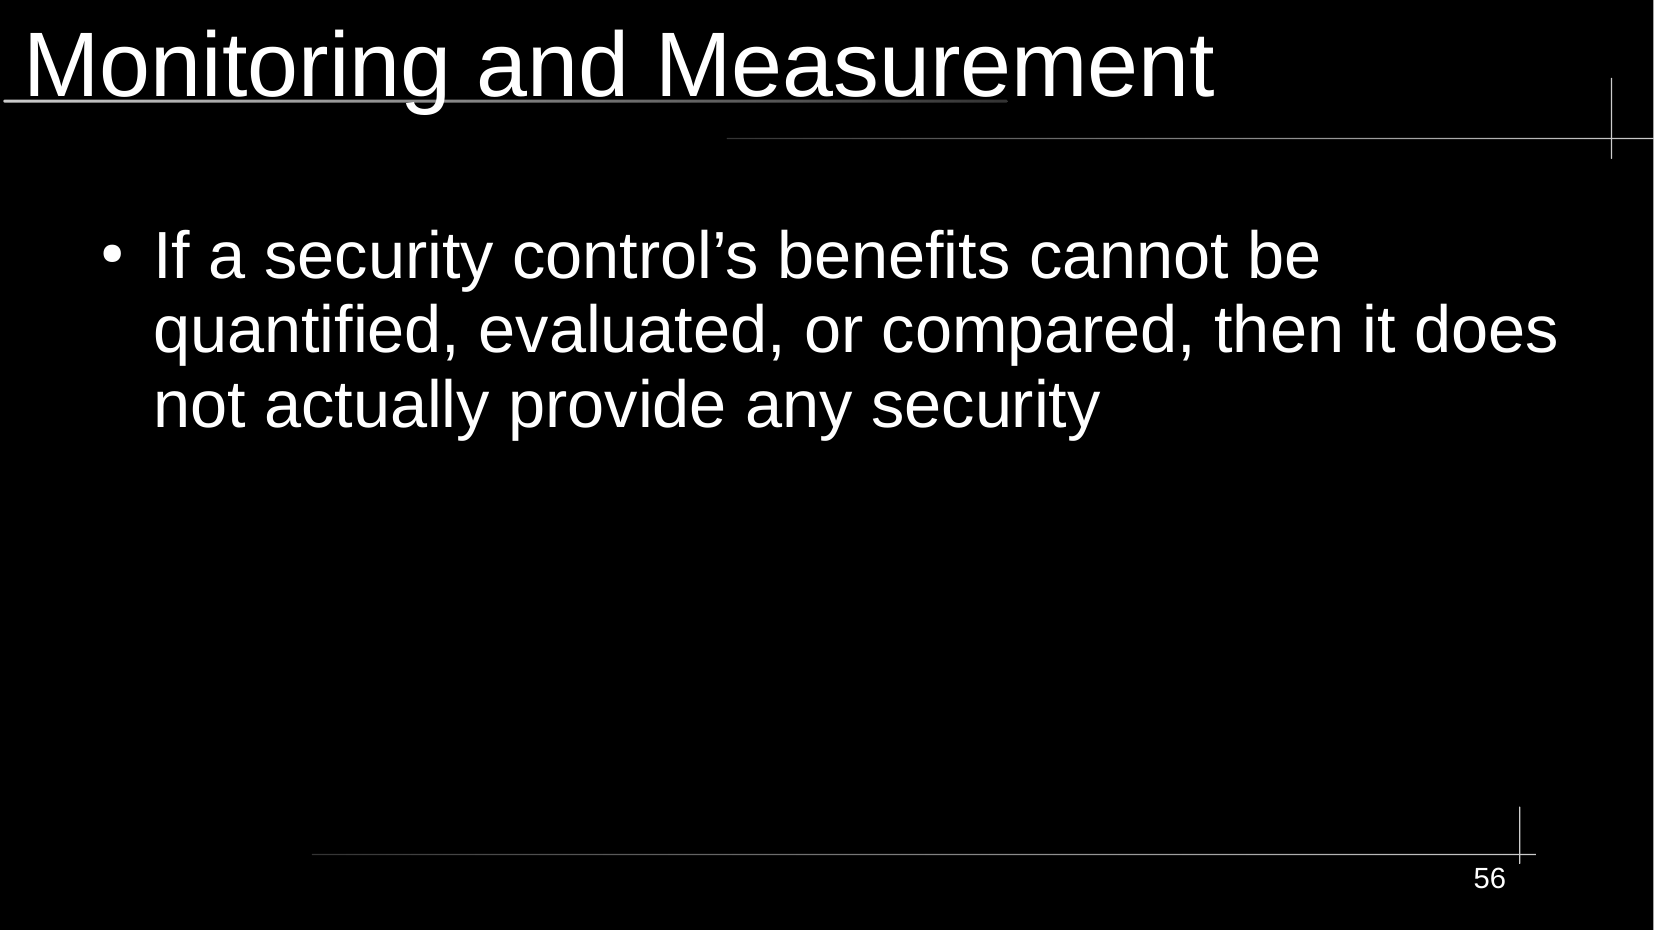

# Monitoring and Measurement
If a security control’s benefits cannot be quantified, evaluated, or compared, then it does not actually provide any security
56